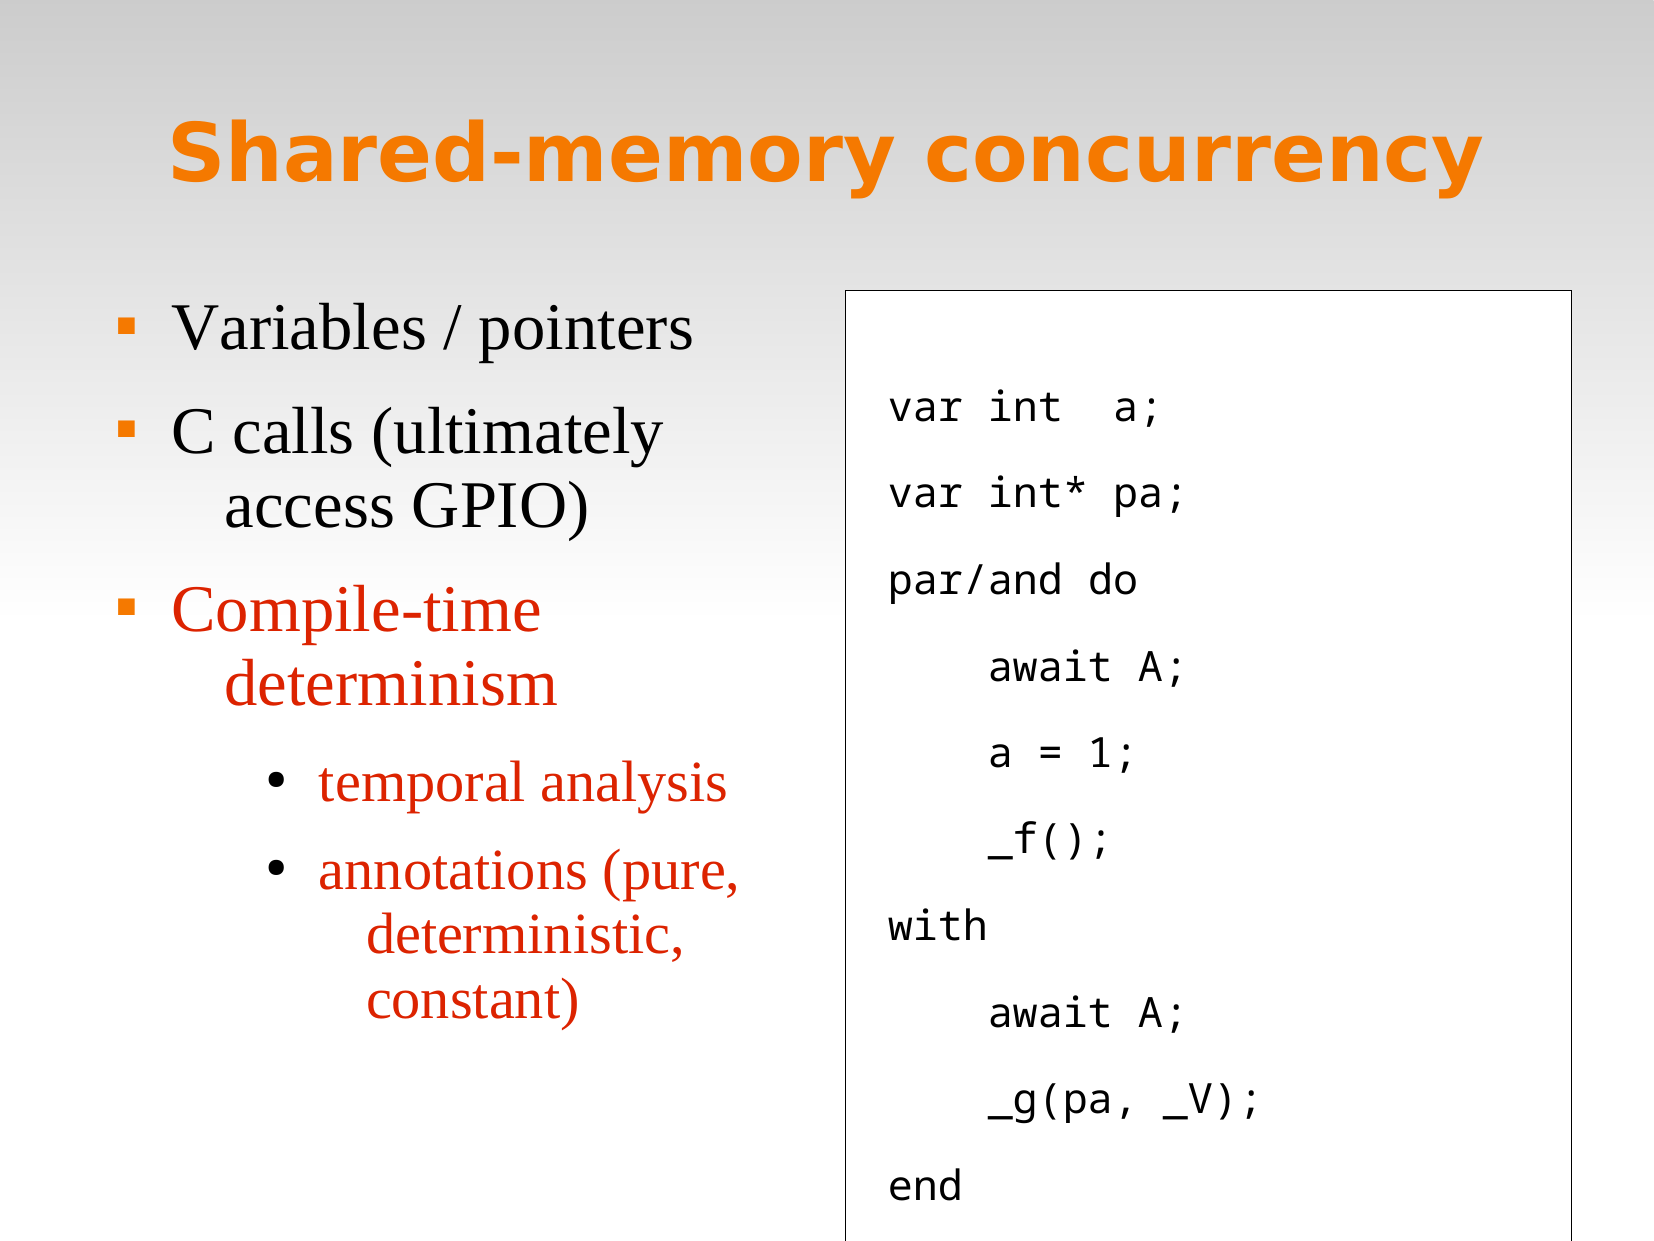

# Shared-memory concurrency
Variables / pointers
C calls (ultimately access GPIO)
Compile-time determinism
temporal analysis
annotations (pure, deterministic, constant)
 var int a;
 var int* pa;
 par/and do
 await A;
 a = 1;
 _f();
 with
 await A;
 _g(pa, _V);
 end